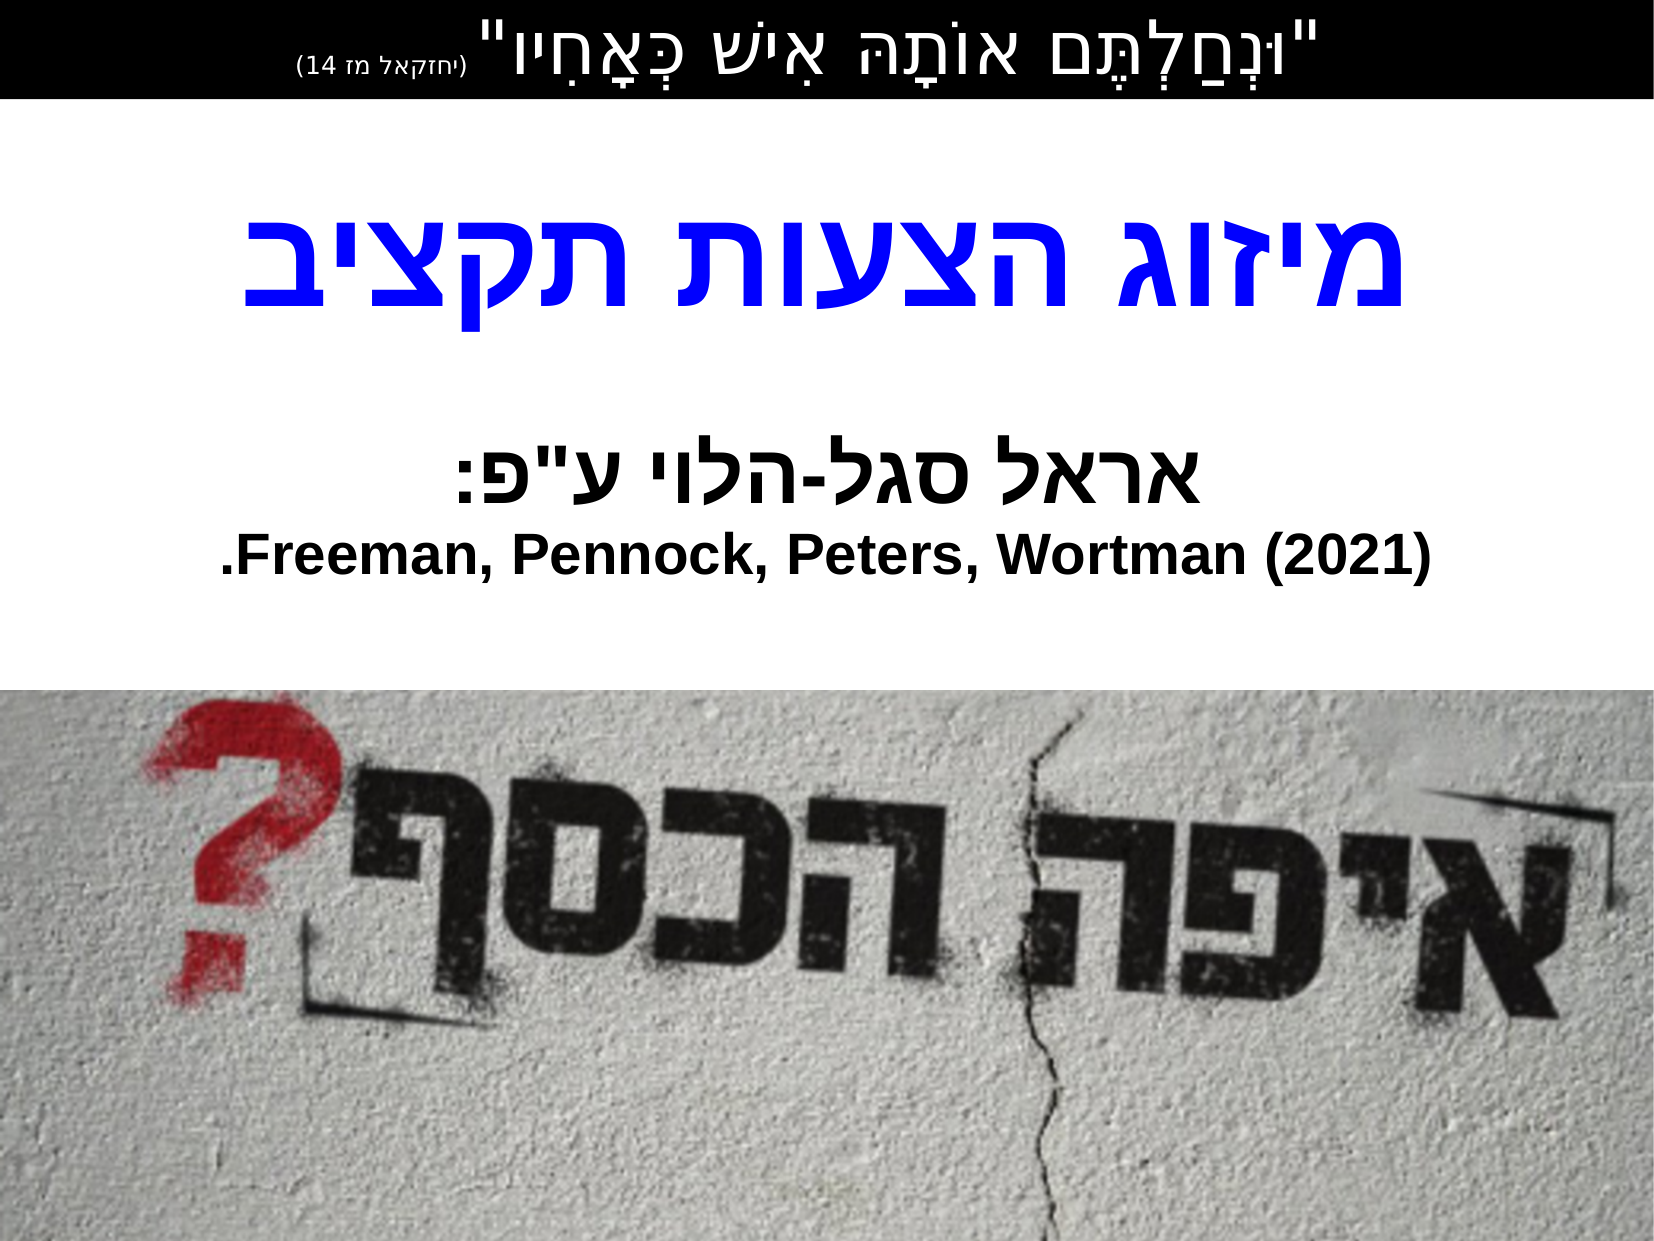

"וּנְחַלְתֶּם אוֹתָהּ אִישׁ כְּאָחִיו" (יחזקאל מז 14)
# מיזוג הצעות תקציב אראל סגל-הלוי ע"פ: Freeman, Pennock, Peters, Wortman (2021).